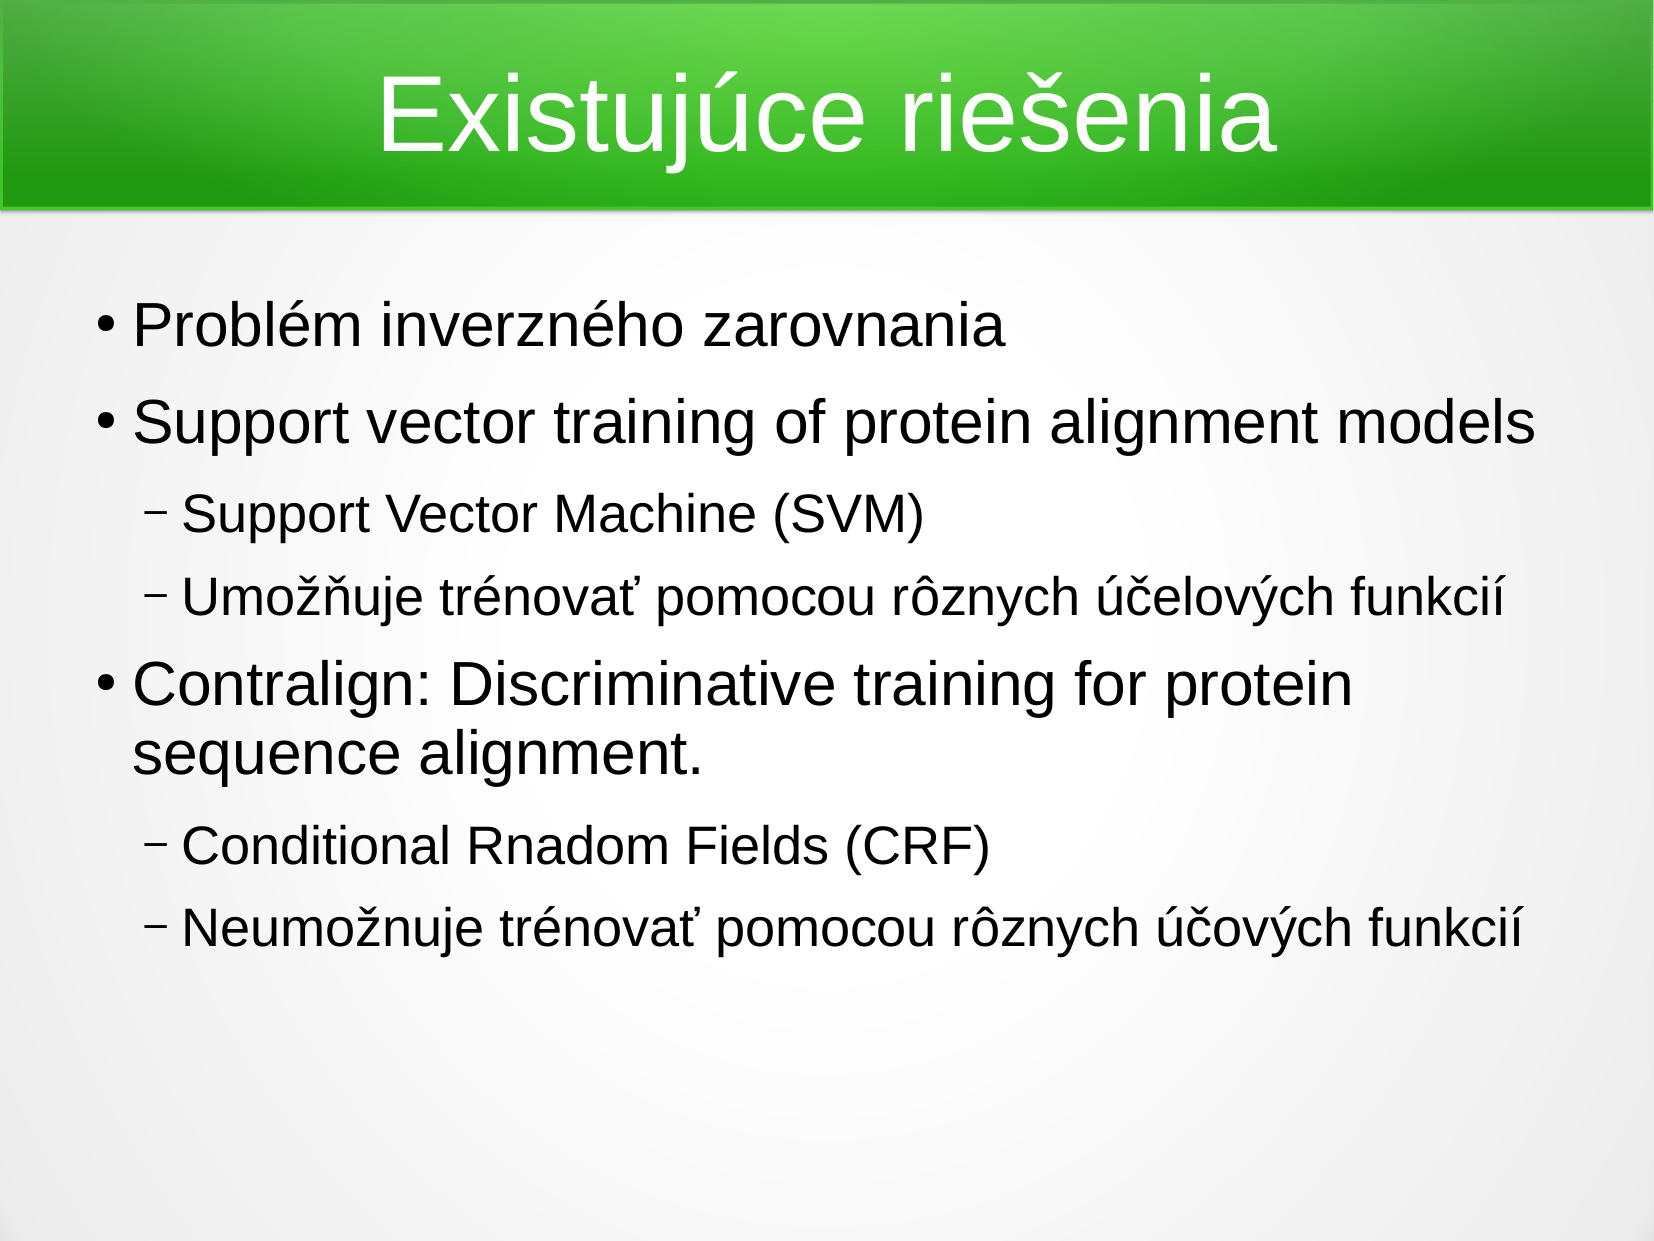

# Existujúce riešenia
Problém inverzného zarovnania
Support vector training of protein alignment models
Support Vector Machine (SVM)
Umožňuje trénovať pomocou rôznych účelových funkcií
Contralign: Discriminative training for protein sequence alignment.
Conditional Rnadom Fields (CRF)
Neumožnuje trénovať pomocou rôznych účových funkcií